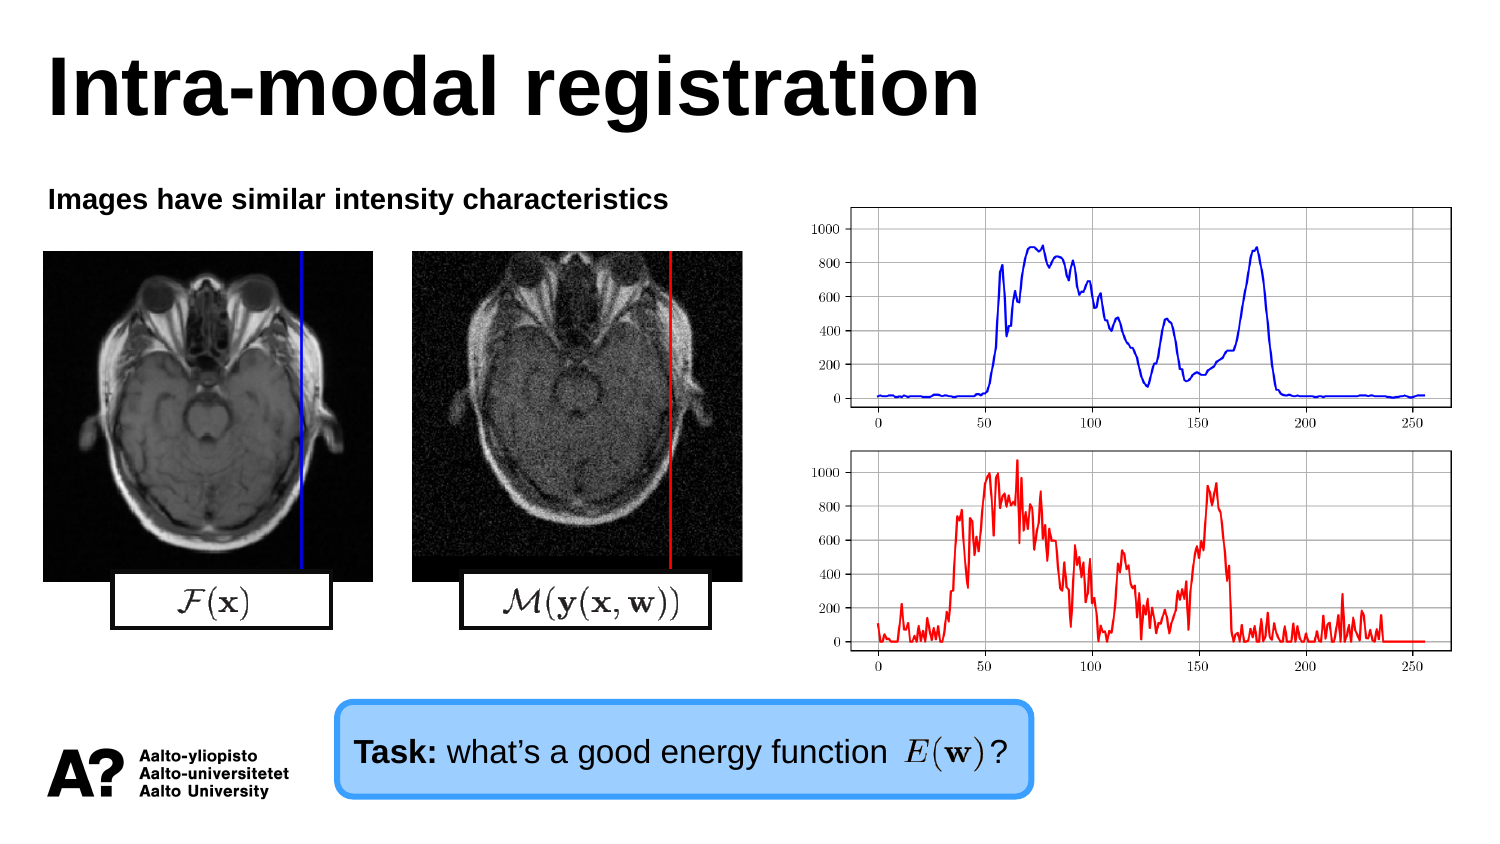

# Intra-modal registration
Images have similar intensity characteristics
 Task: what’s a good energy function ?